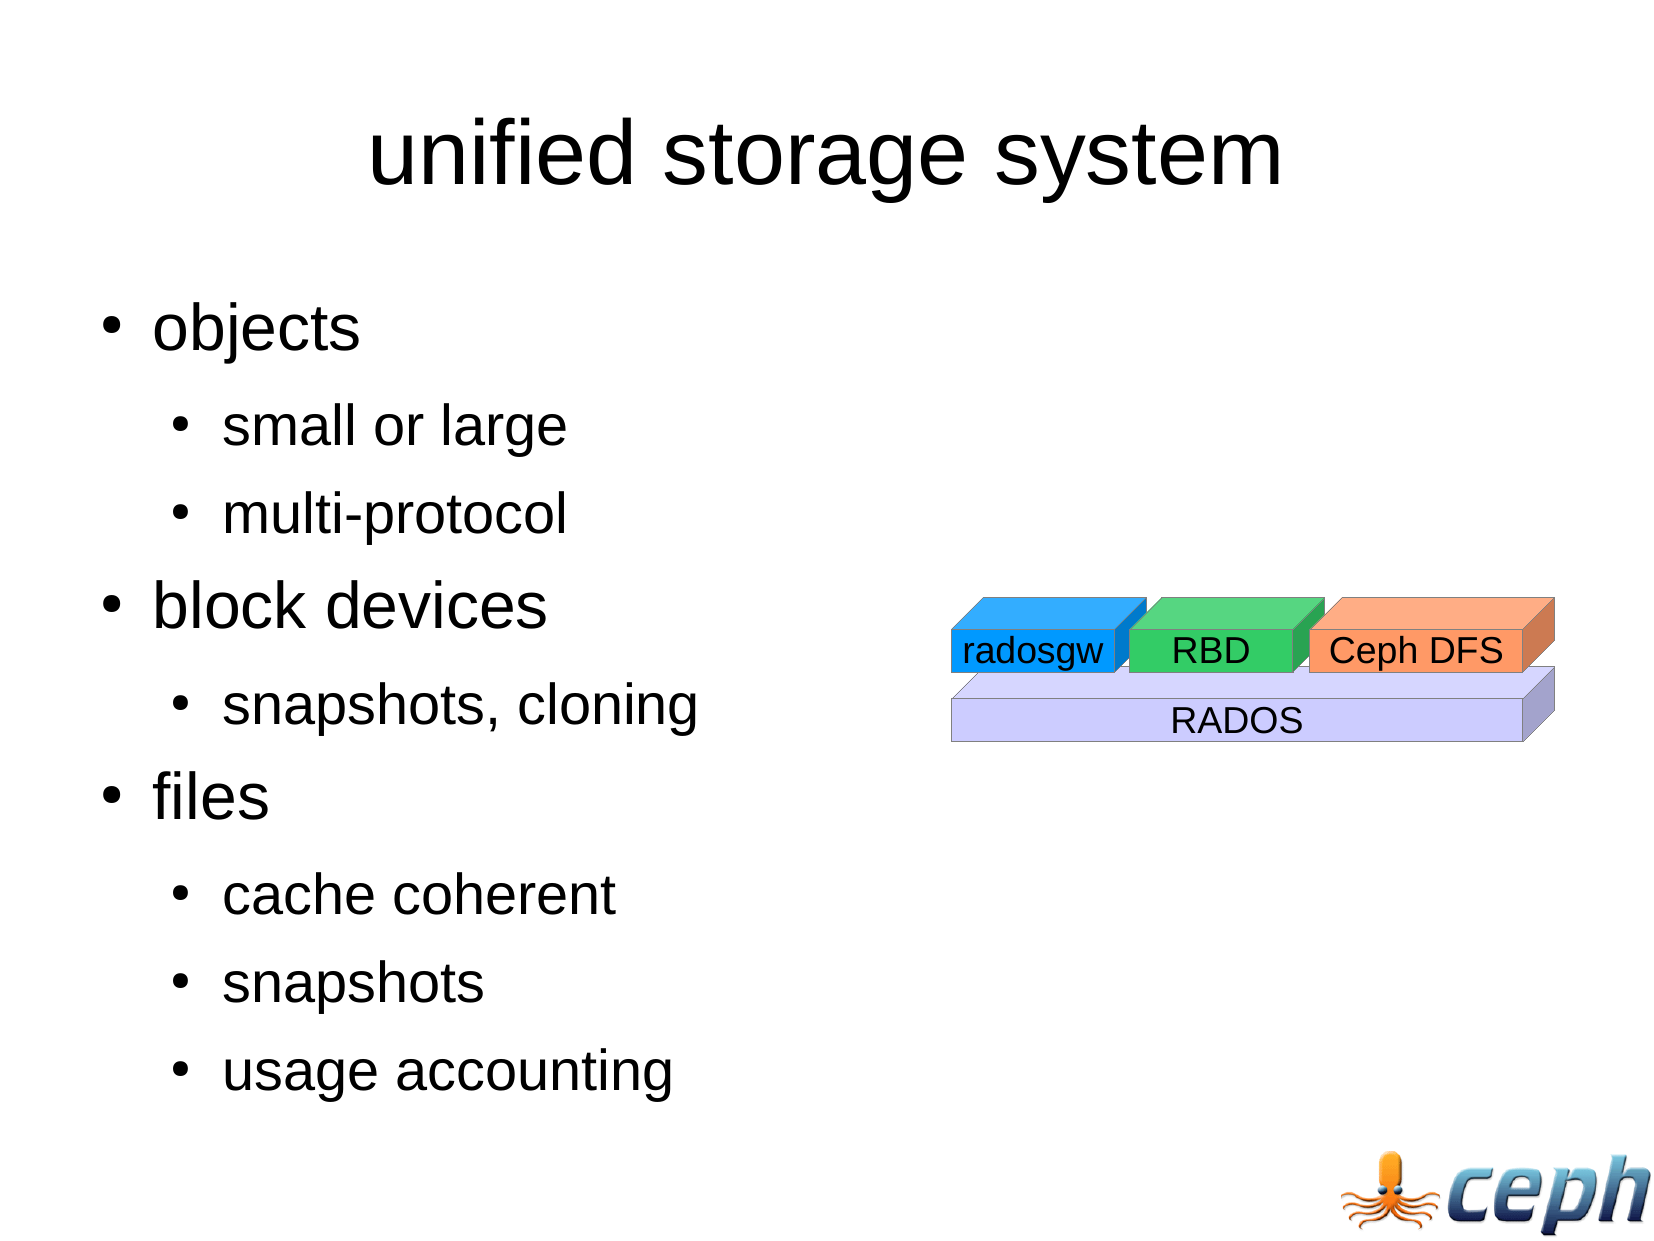

# unified storage system
objects
small or large
multi-protocol
block devices
snapshots, cloning
files
cache coherent
snapshots
usage accounting
radosgw
RBD
Ceph DFS
RADOS